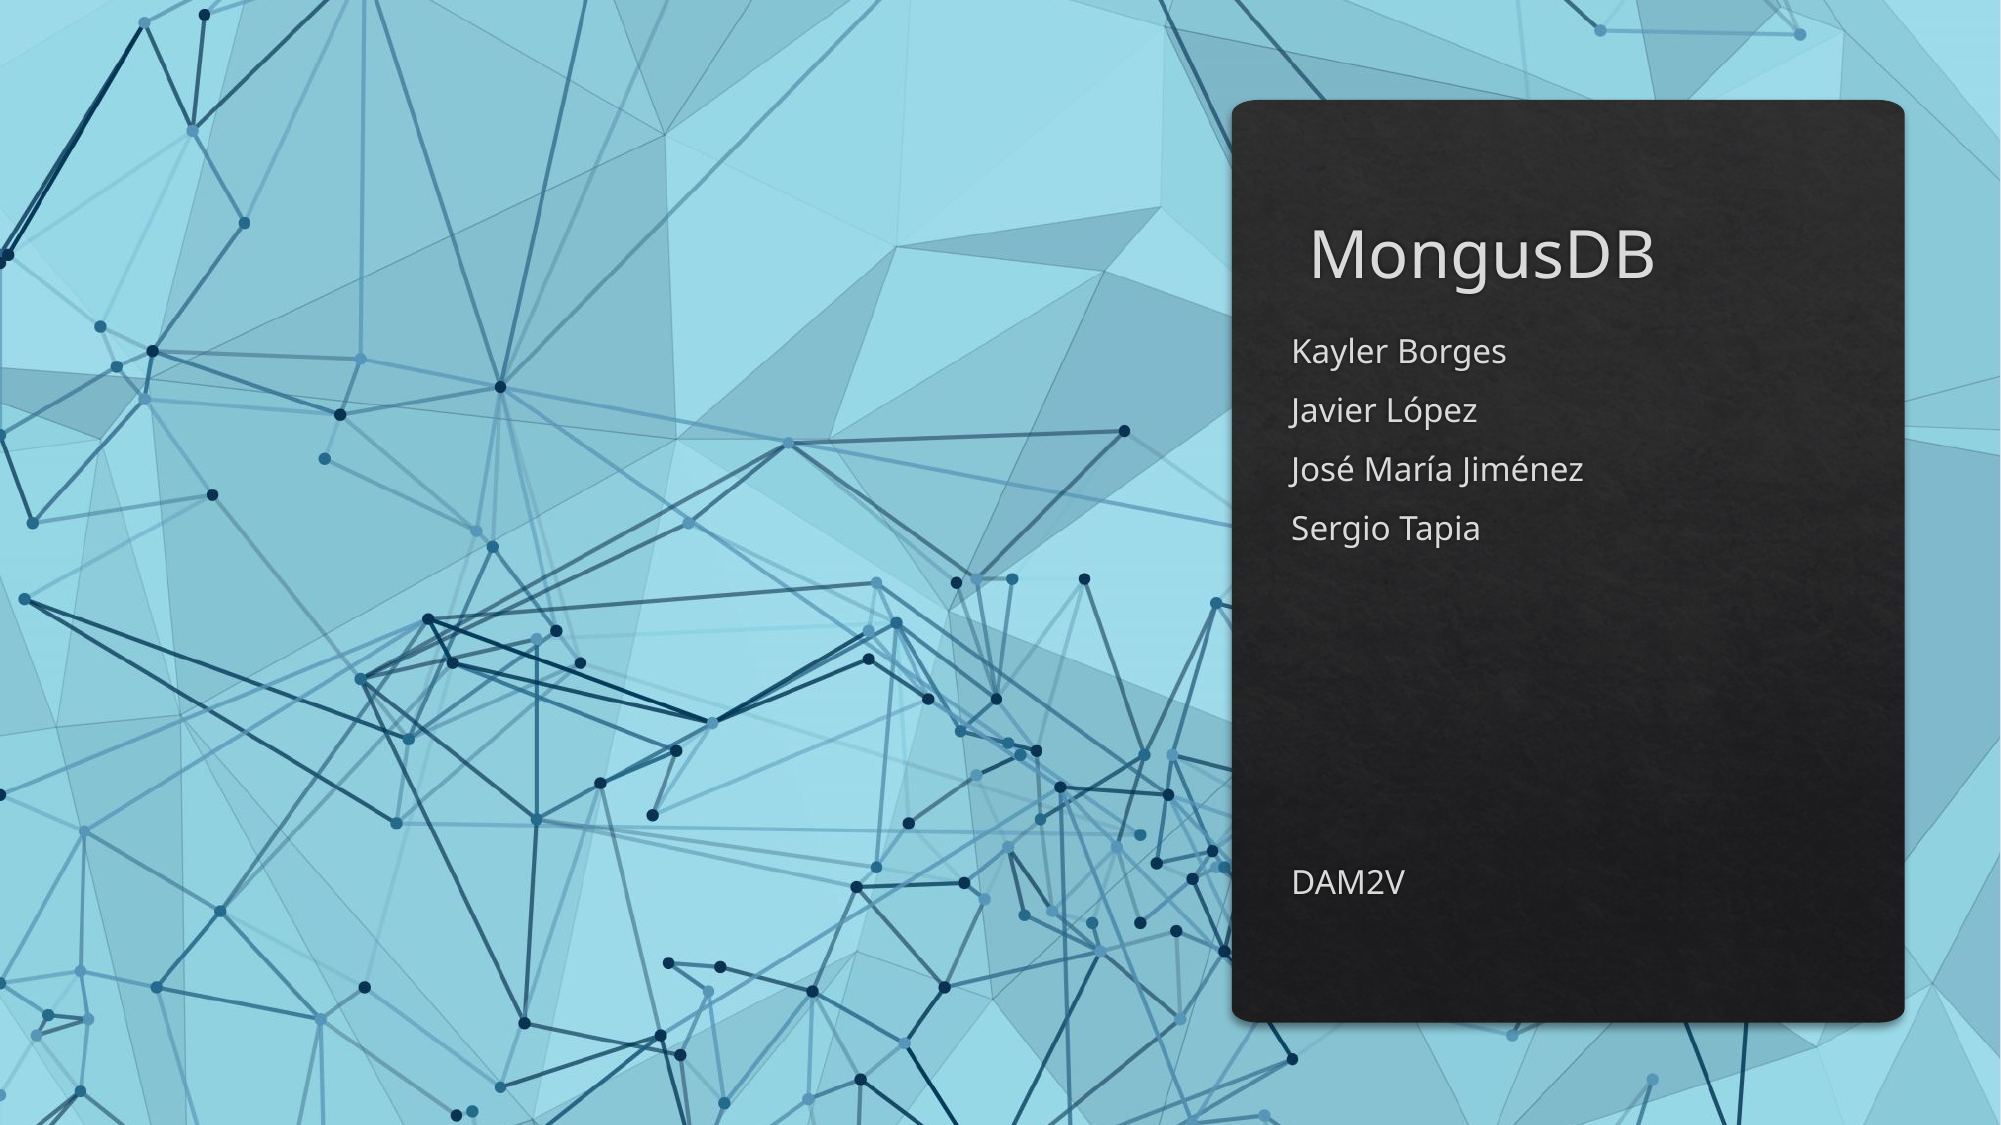

# MongusDB
Kayler Borges
Javier López
José María Jiménez
Sergio Tapia
DAM2V